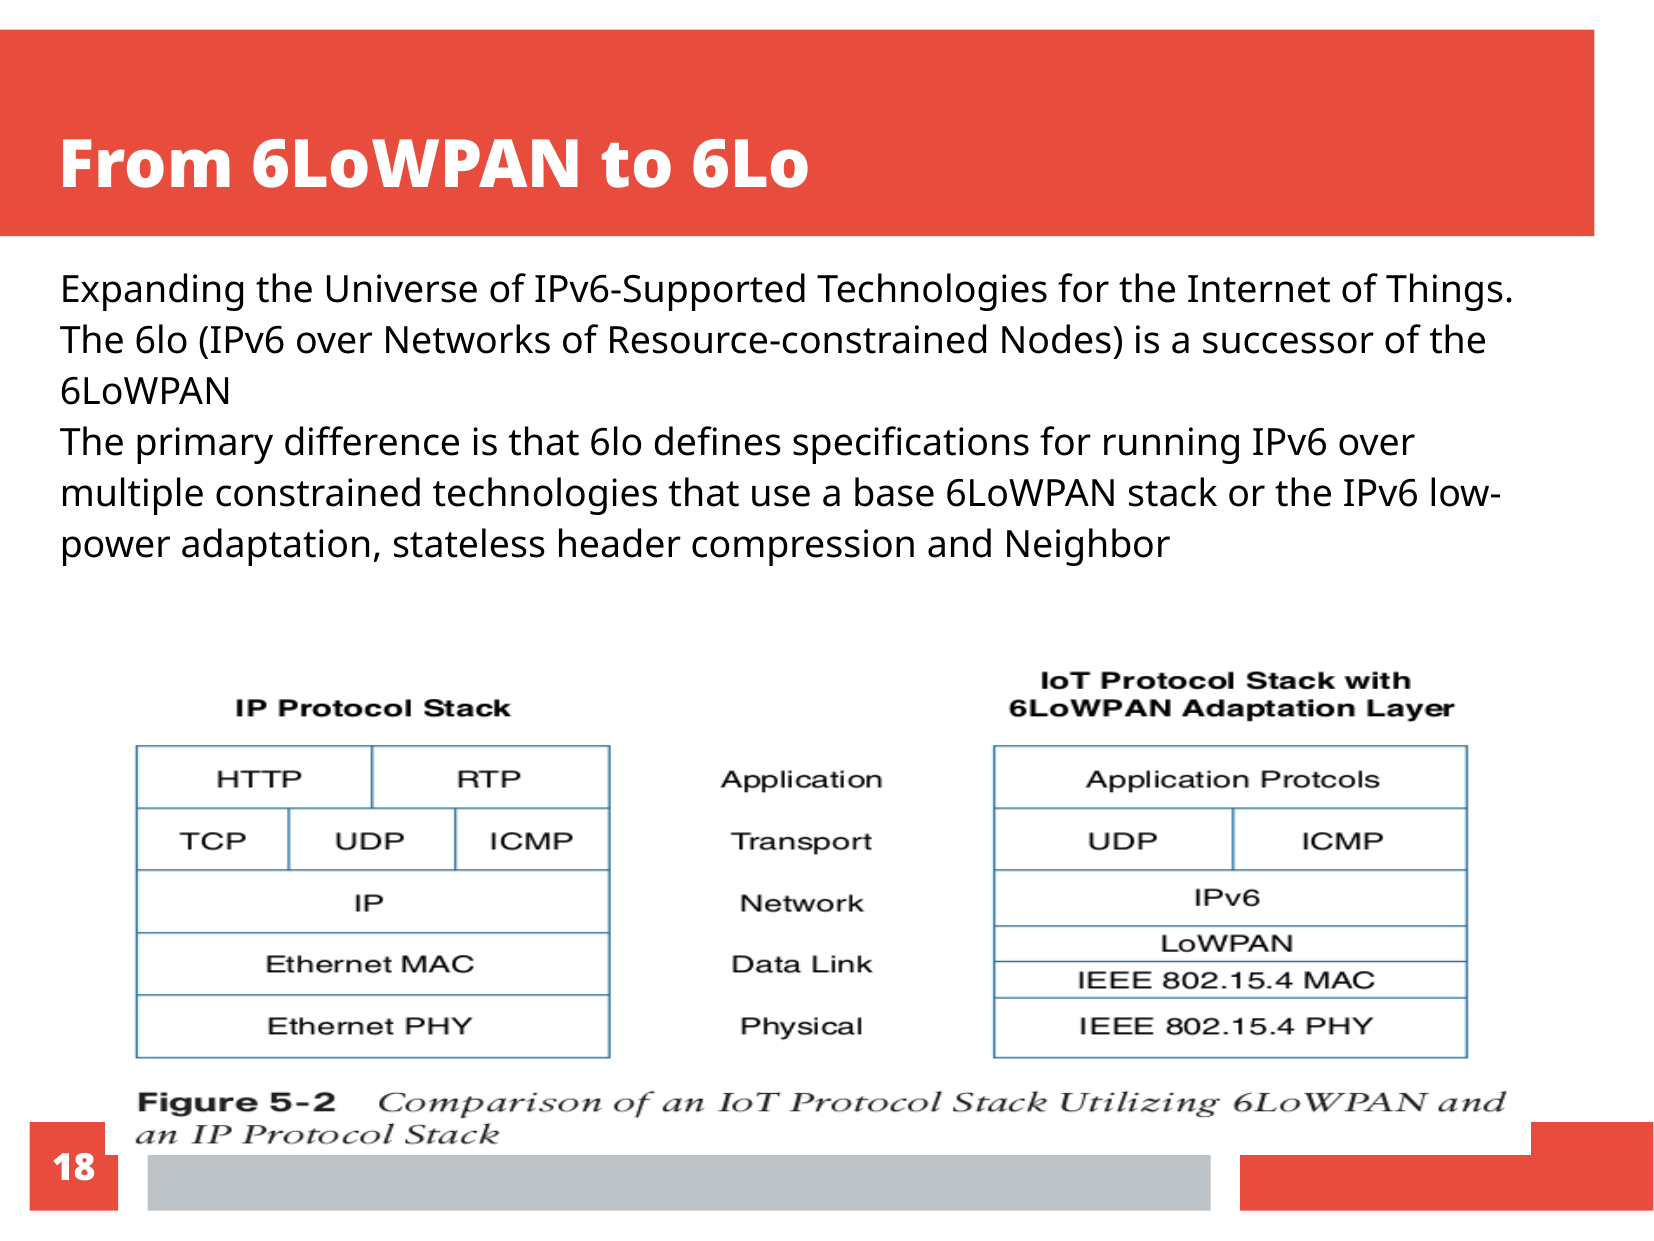

# From 6LoWPAN to 6Lo
Expanding the Universe of IPv6-Supported Technologies for the Internet of Things.
The 6lo (IPv6 over Networks of Resource-constrained Nodes) is a successor of the 6LoWPAN
The primary difference is that 6lo defines specifications for running IPv6 over multiple constrained technologies that use a base 6LoWPAN stack or the IPv6 low-power adaptation, stateless header compression and Neighbor
The 6lo Stack
18